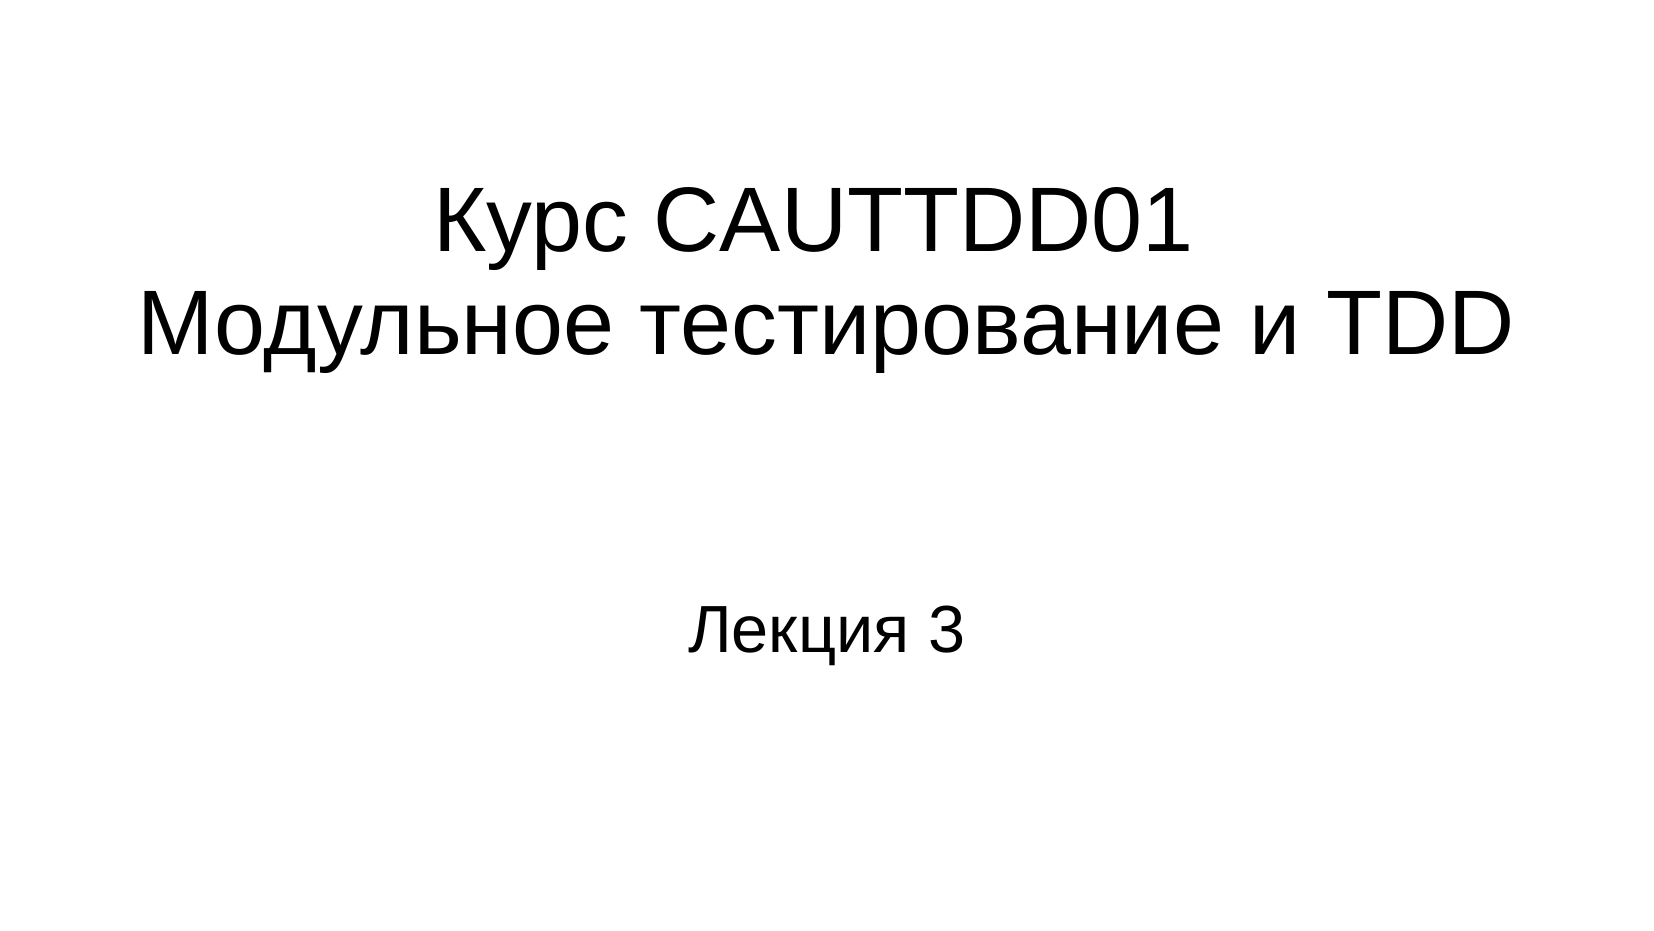

# Курс CAUTTDD01 Модульное тестирование и TDD
Лекция 3